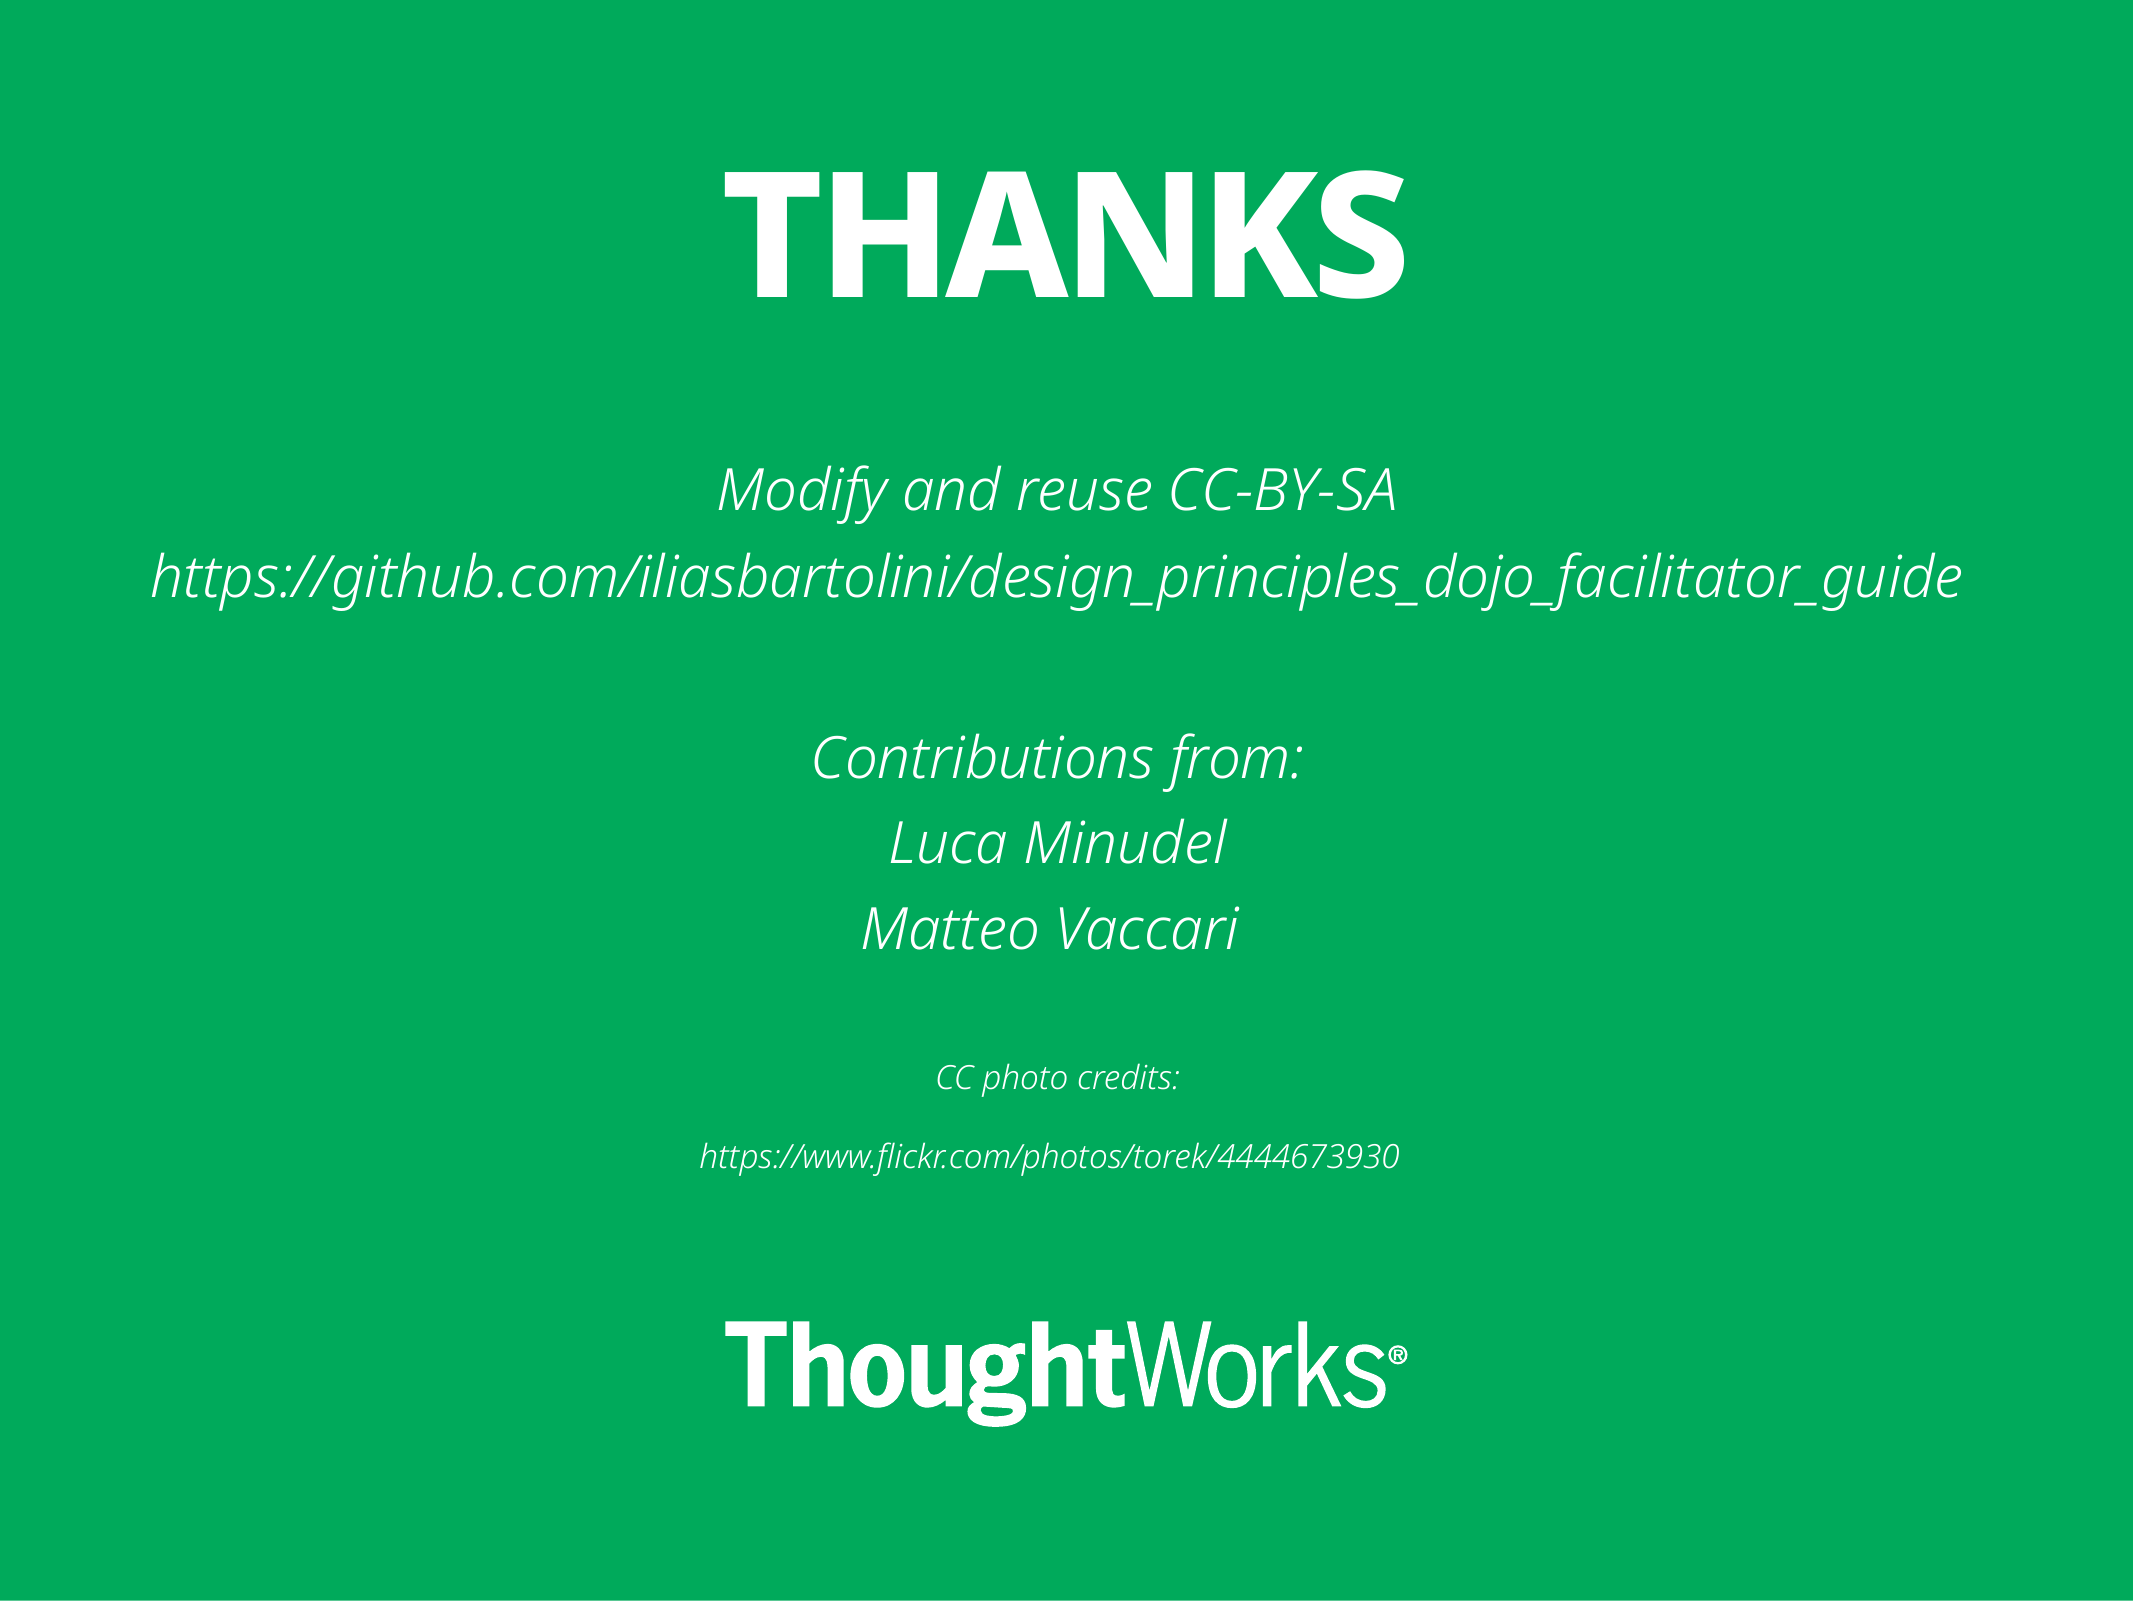

# THANKS
Modify and reuse CC-BY-SA
https://github.com/iliasbartolini/design_principles_dojo_facilitator_guide
Contributions from:
Luca Minudel
Matteo Vaccari
CC photo credits:
https://www.flickr.com/photos/torek/4444673930
21